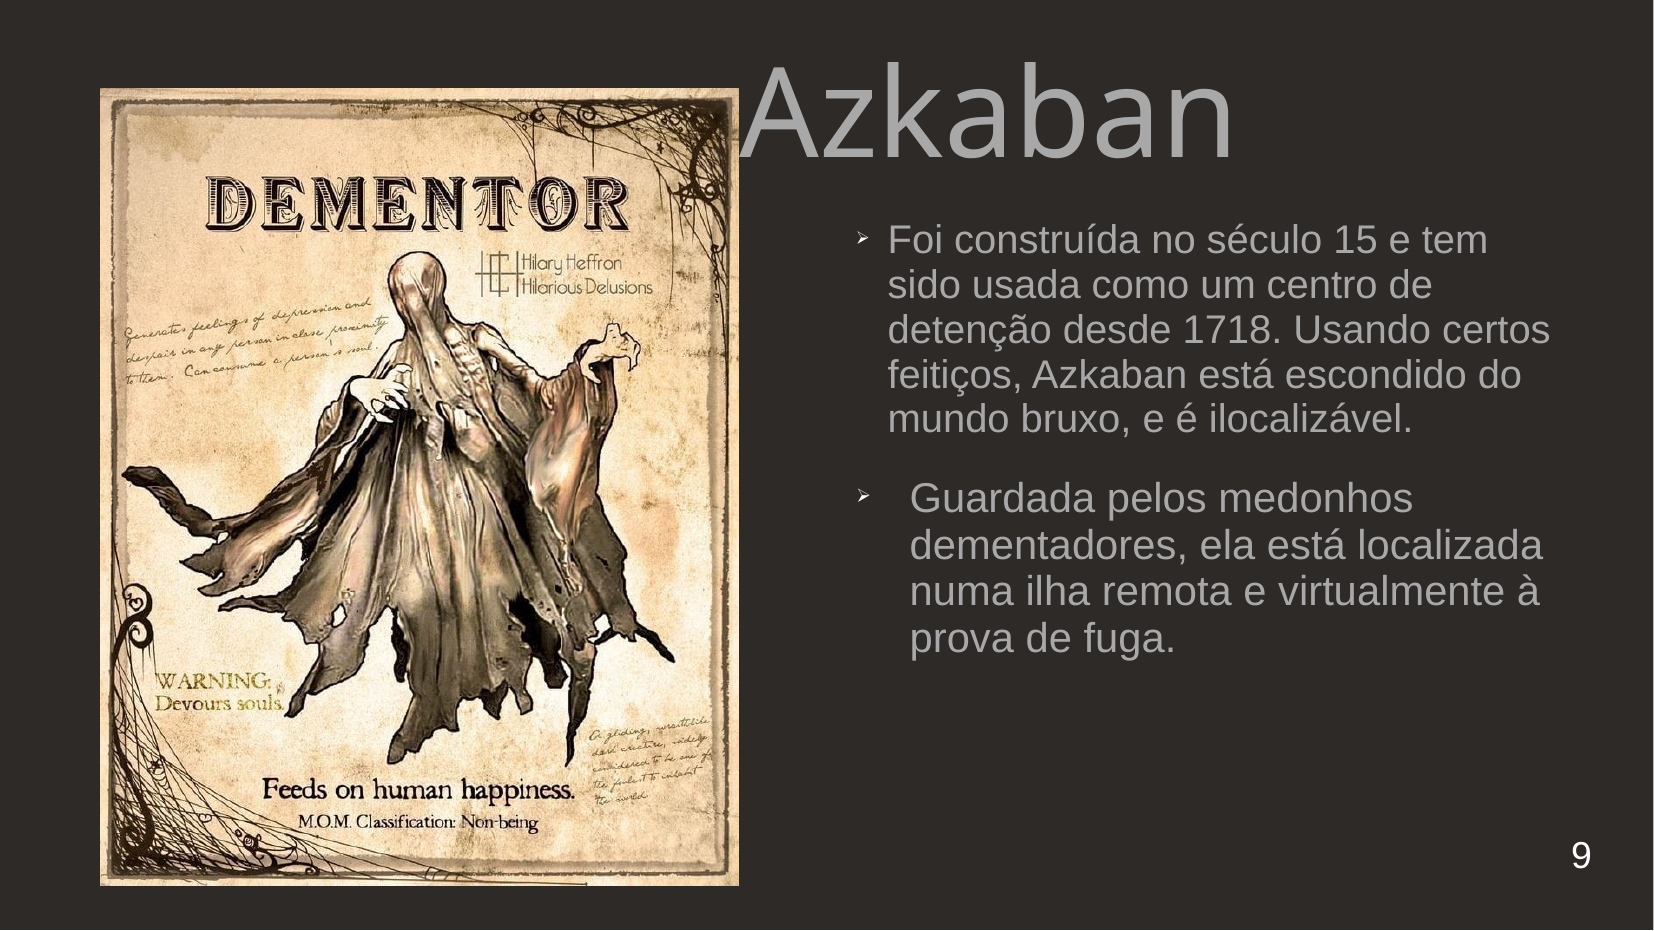

# Azkaban
Foi construída no século 15 e tem sido usada como um centro de detenção desde 1718. Usando certos feitiços, Azkaban está escondido do mundo bruxo, e é ilocalizável.
Guardada pelos medonhos dementadores, ela está localizada numa ilha remota e virtualmente à prova de fuga.